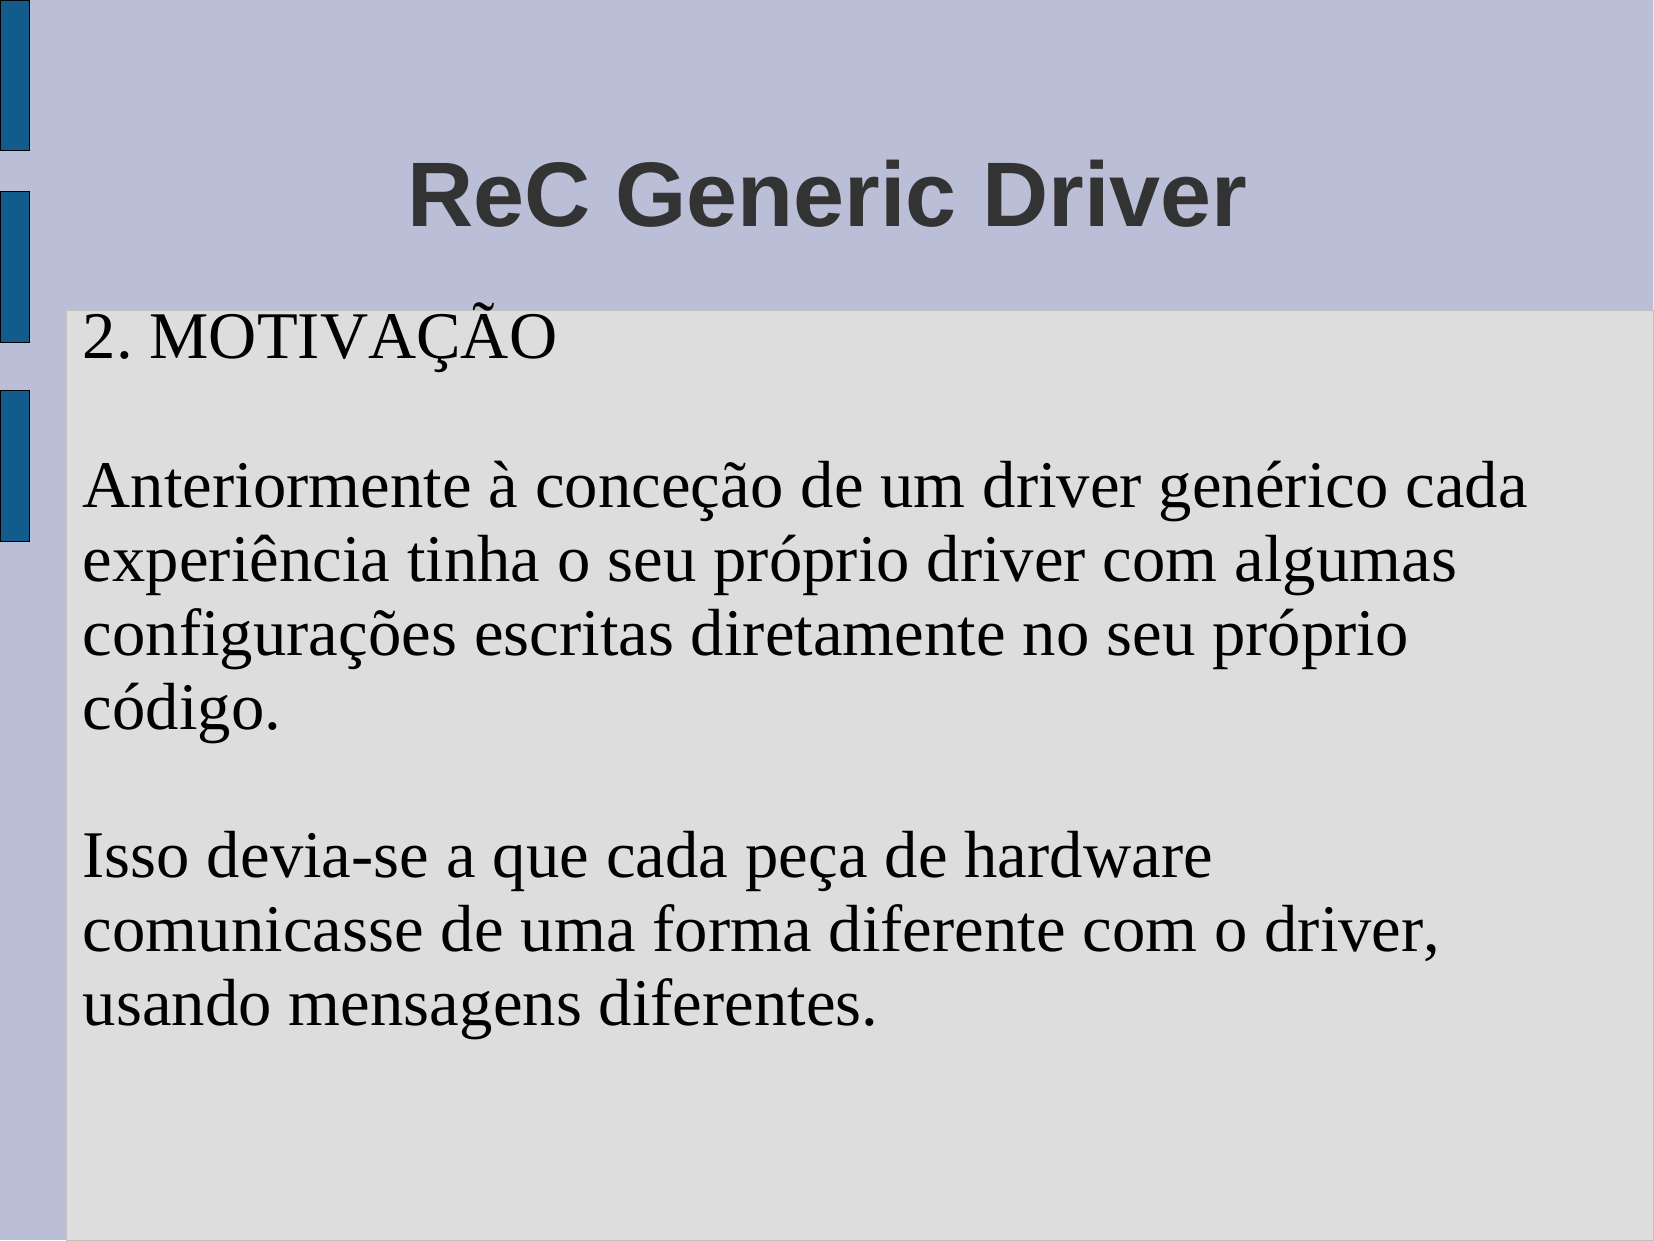

# ReC Generic Driver
2. MOTIVAÇÃO
Anteriormente à conceção de um driver genérico cada experiência tinha o seu próprio driver com algumas configurações escritas diretamente no seu próprio código.
Isso devia-se a que cada peça de hardware comunicasse de uma forma diferente com o driver, usando mensagens diferentes.